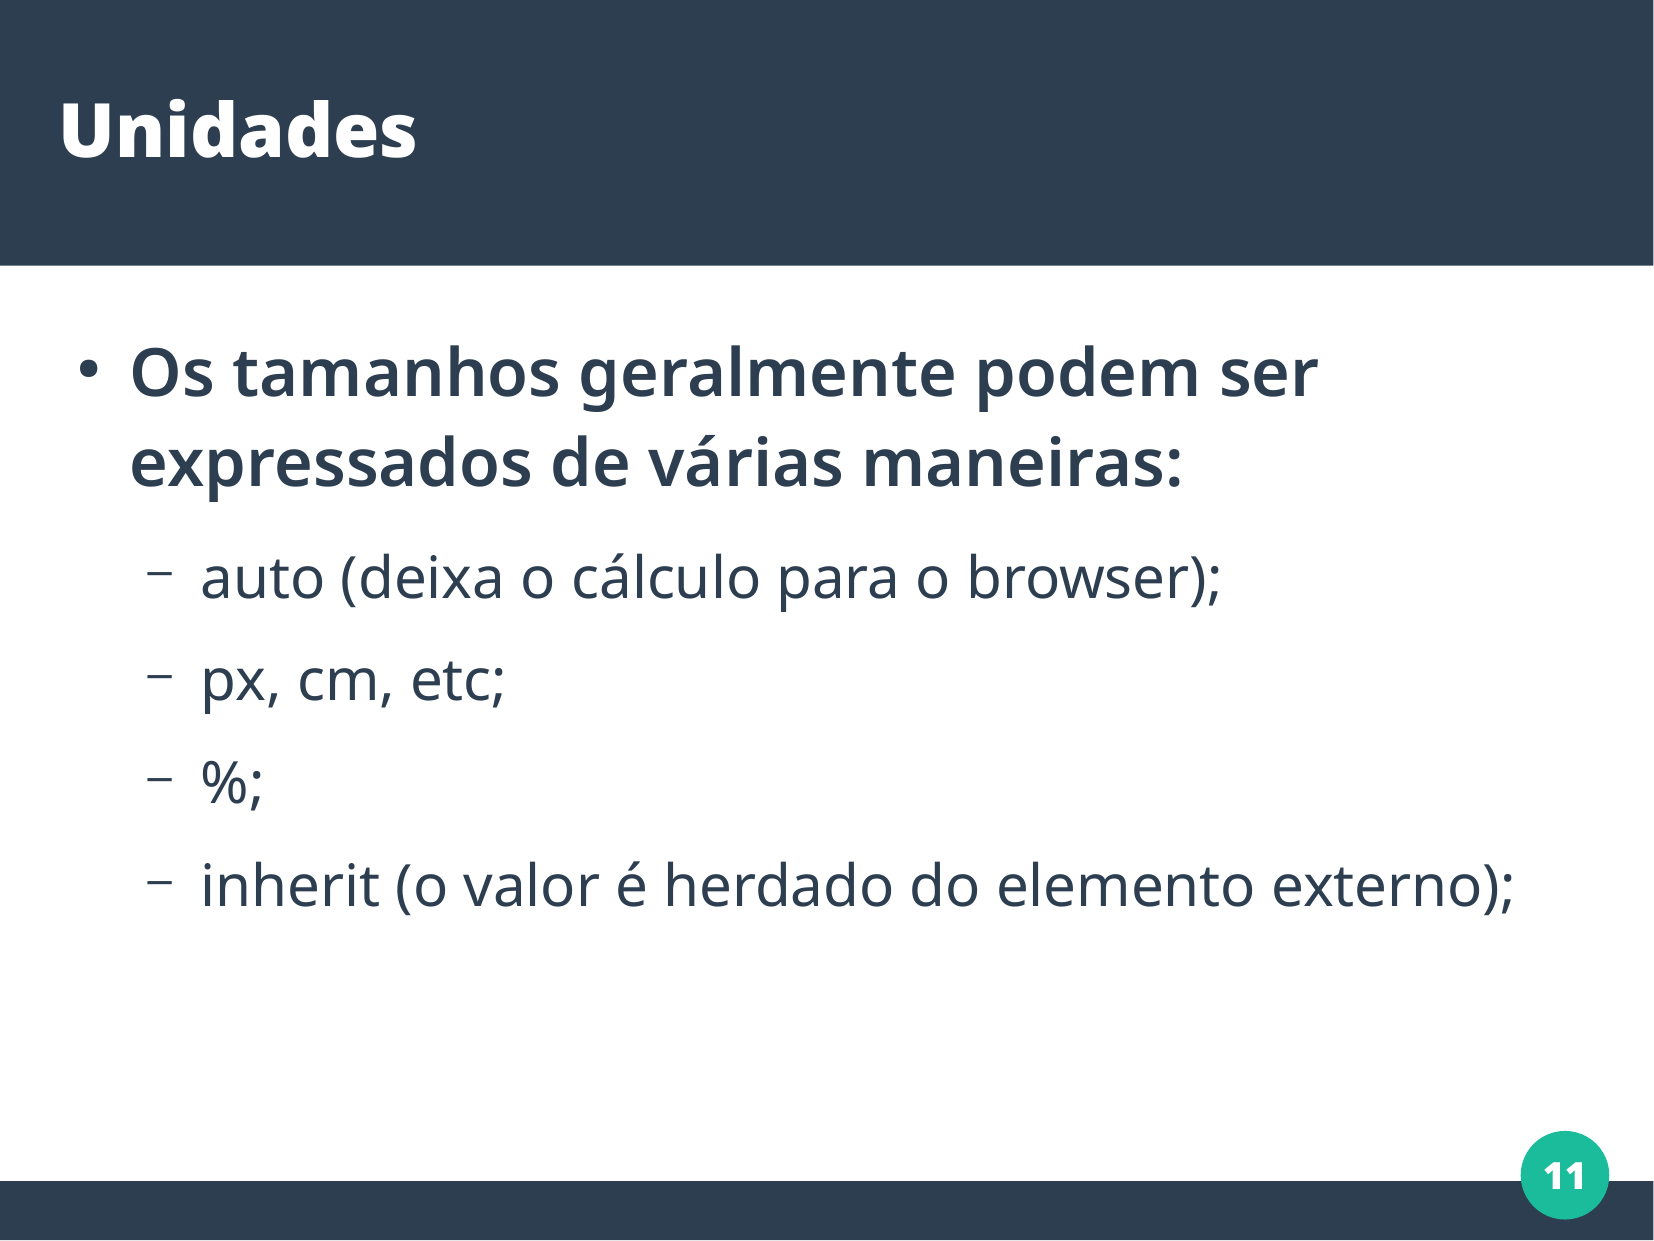

# Unidades
Os tamanhos geralmente podem ser expressados de várias maneiras:
auto (deixa o cálculo para o browser);
px, cm, etc;
%;
inherit (o valor é herdado do elemento externo);
11